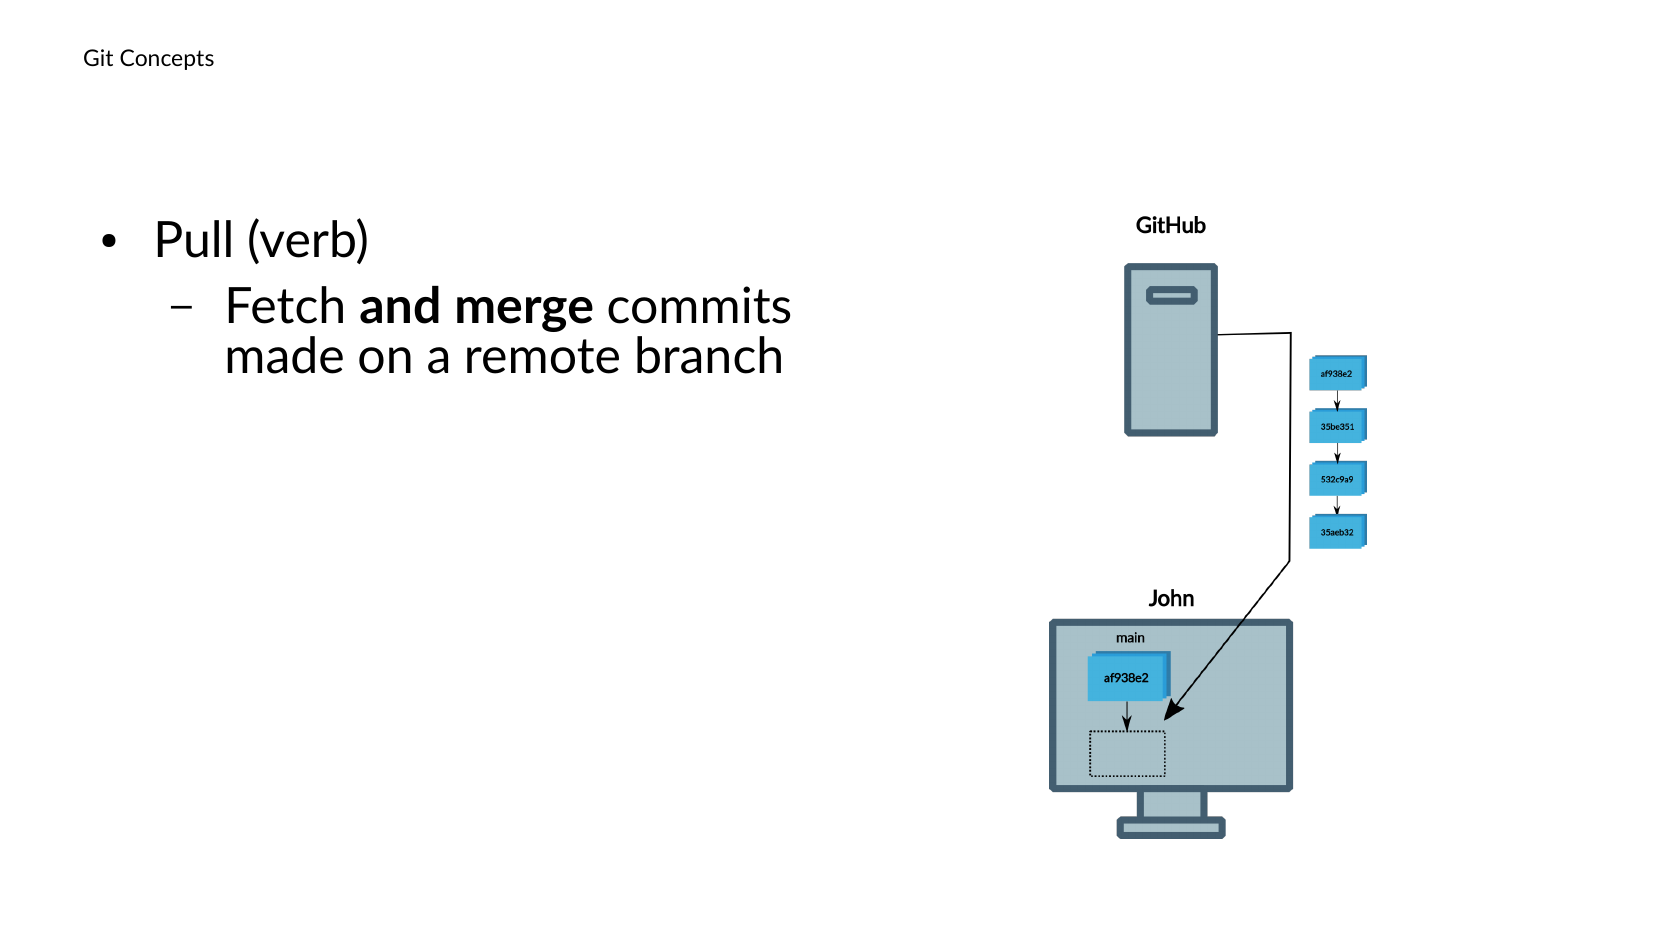

# Git Concepts
Pull (verb)
Fetch and merge commits made on a remote branch